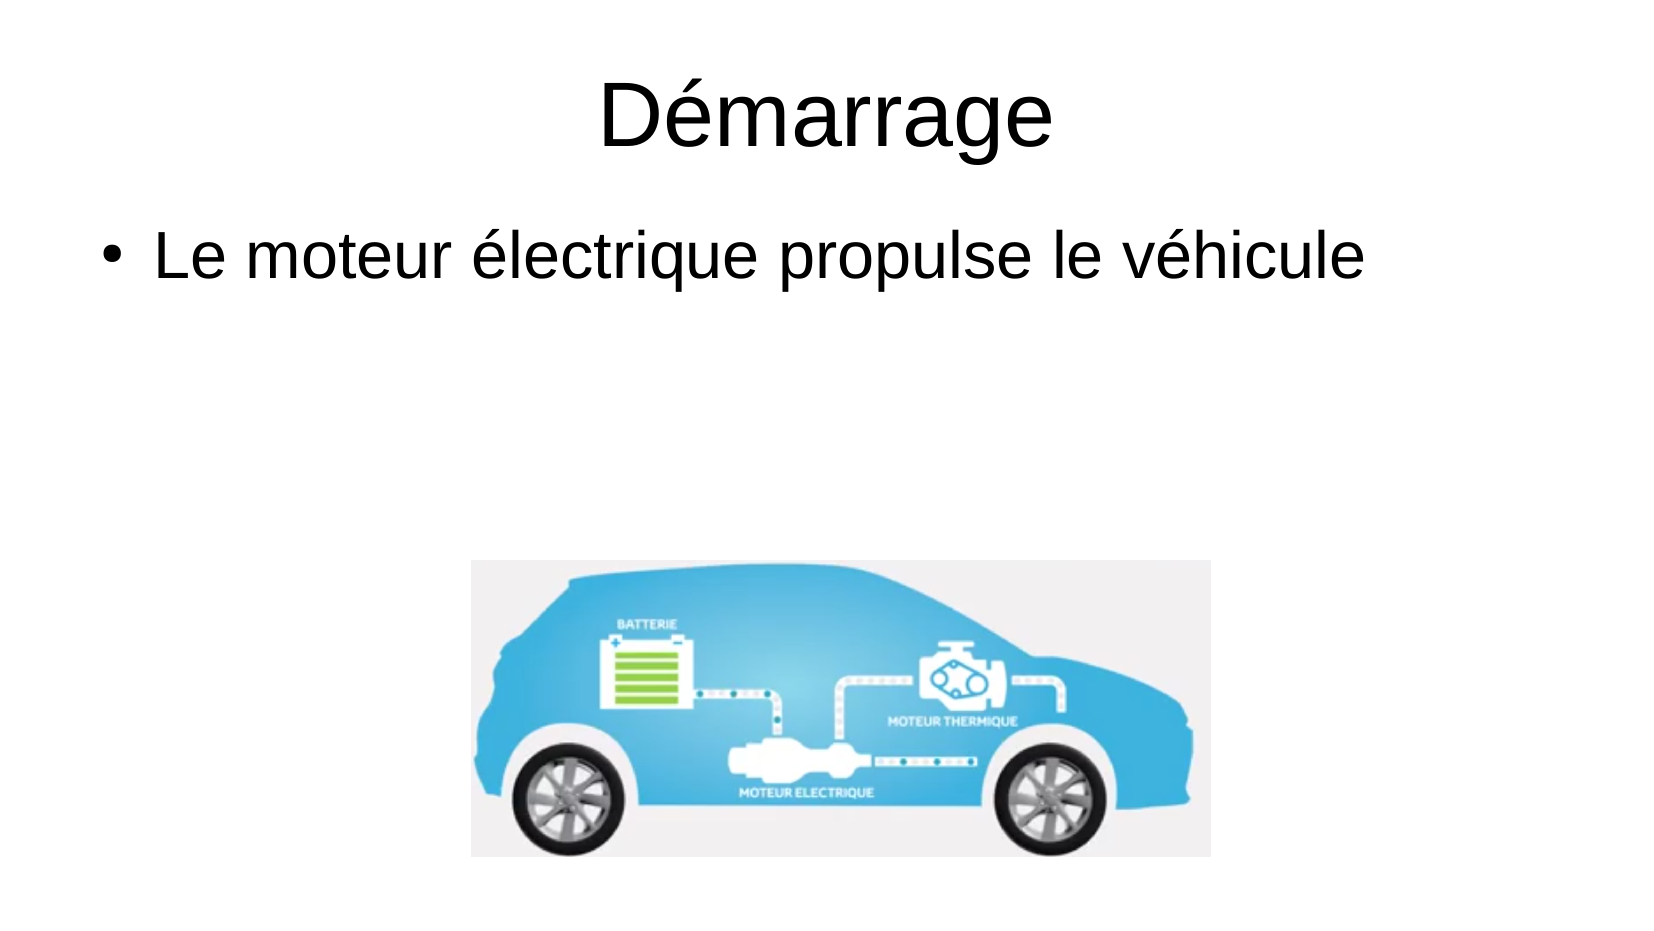

# Démarrage
Le moteur électrique propulse le véhicule